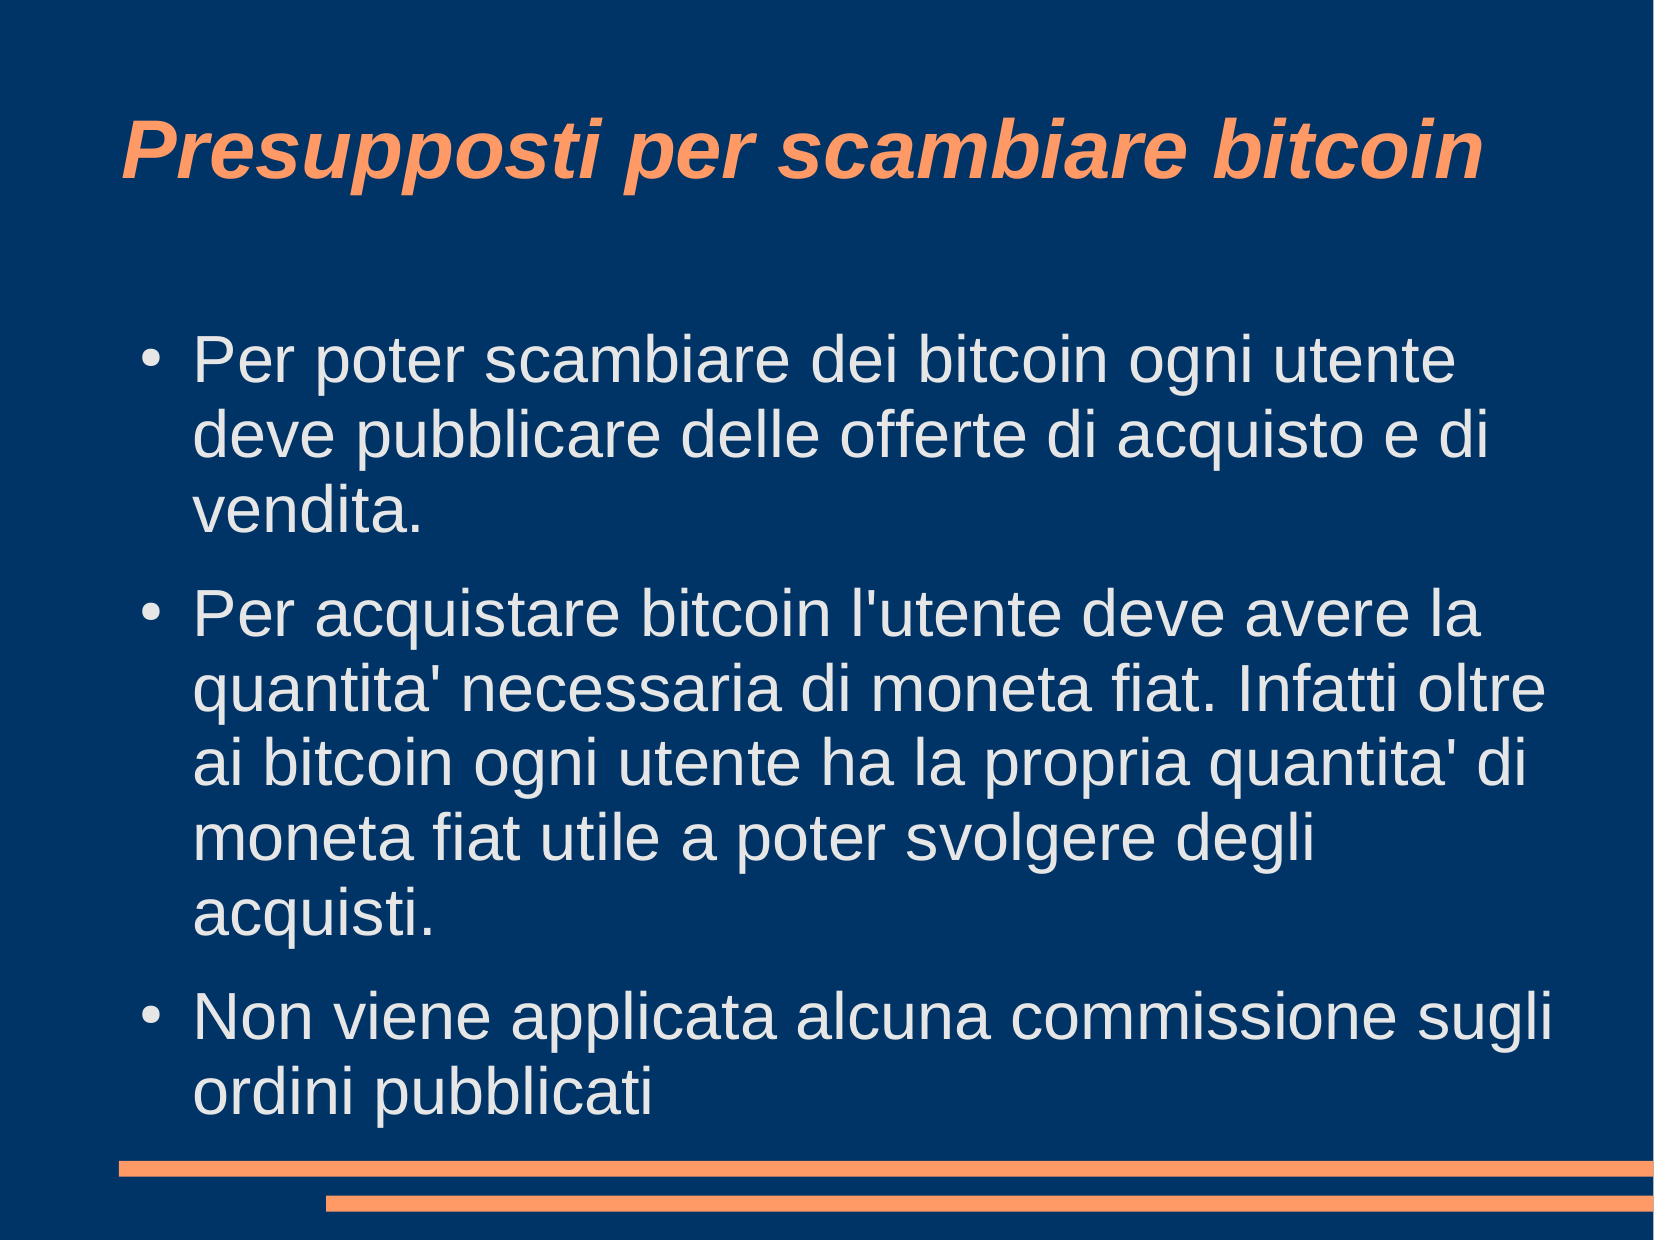

# Presupposti per scambiare bitcoin
Per poter scambiare dei bitcoin ogni utente deve pubblicare delle offerte di acquisto e di vendita.
Per acquistare bitcoin l'utente deve avere la quantita' necessaria di moneta fiat. Infatti oltre ai bitcoin ogni utente ha la propria quantita' di moneta fiat utile a poter svolgere degli acquisti.
Non viene applicata alcuna commissione sugli ordini pubblicati